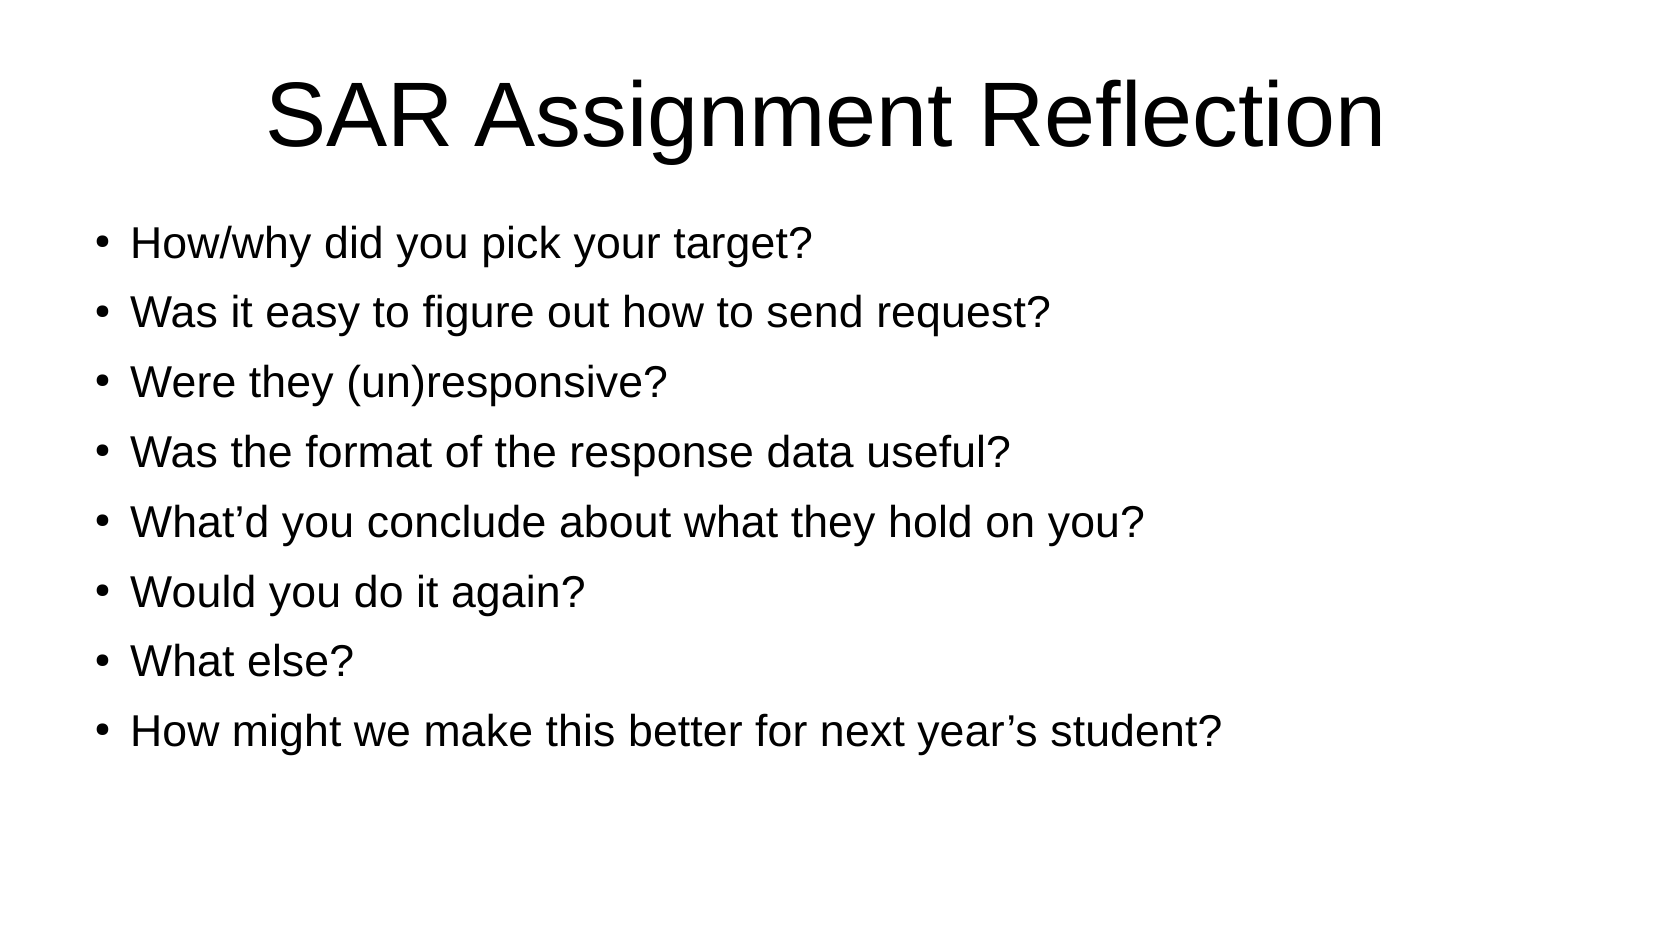

# SAR Assignment Reflection
How/why did you pick your target?
Was it easy to figure out how to send request?
Were they (un)responsive?
Was the format of the response data useful?
What’d you conclude about what they hold on you?
Would you do it again?
What else?
How might we make this better for next year’s student?